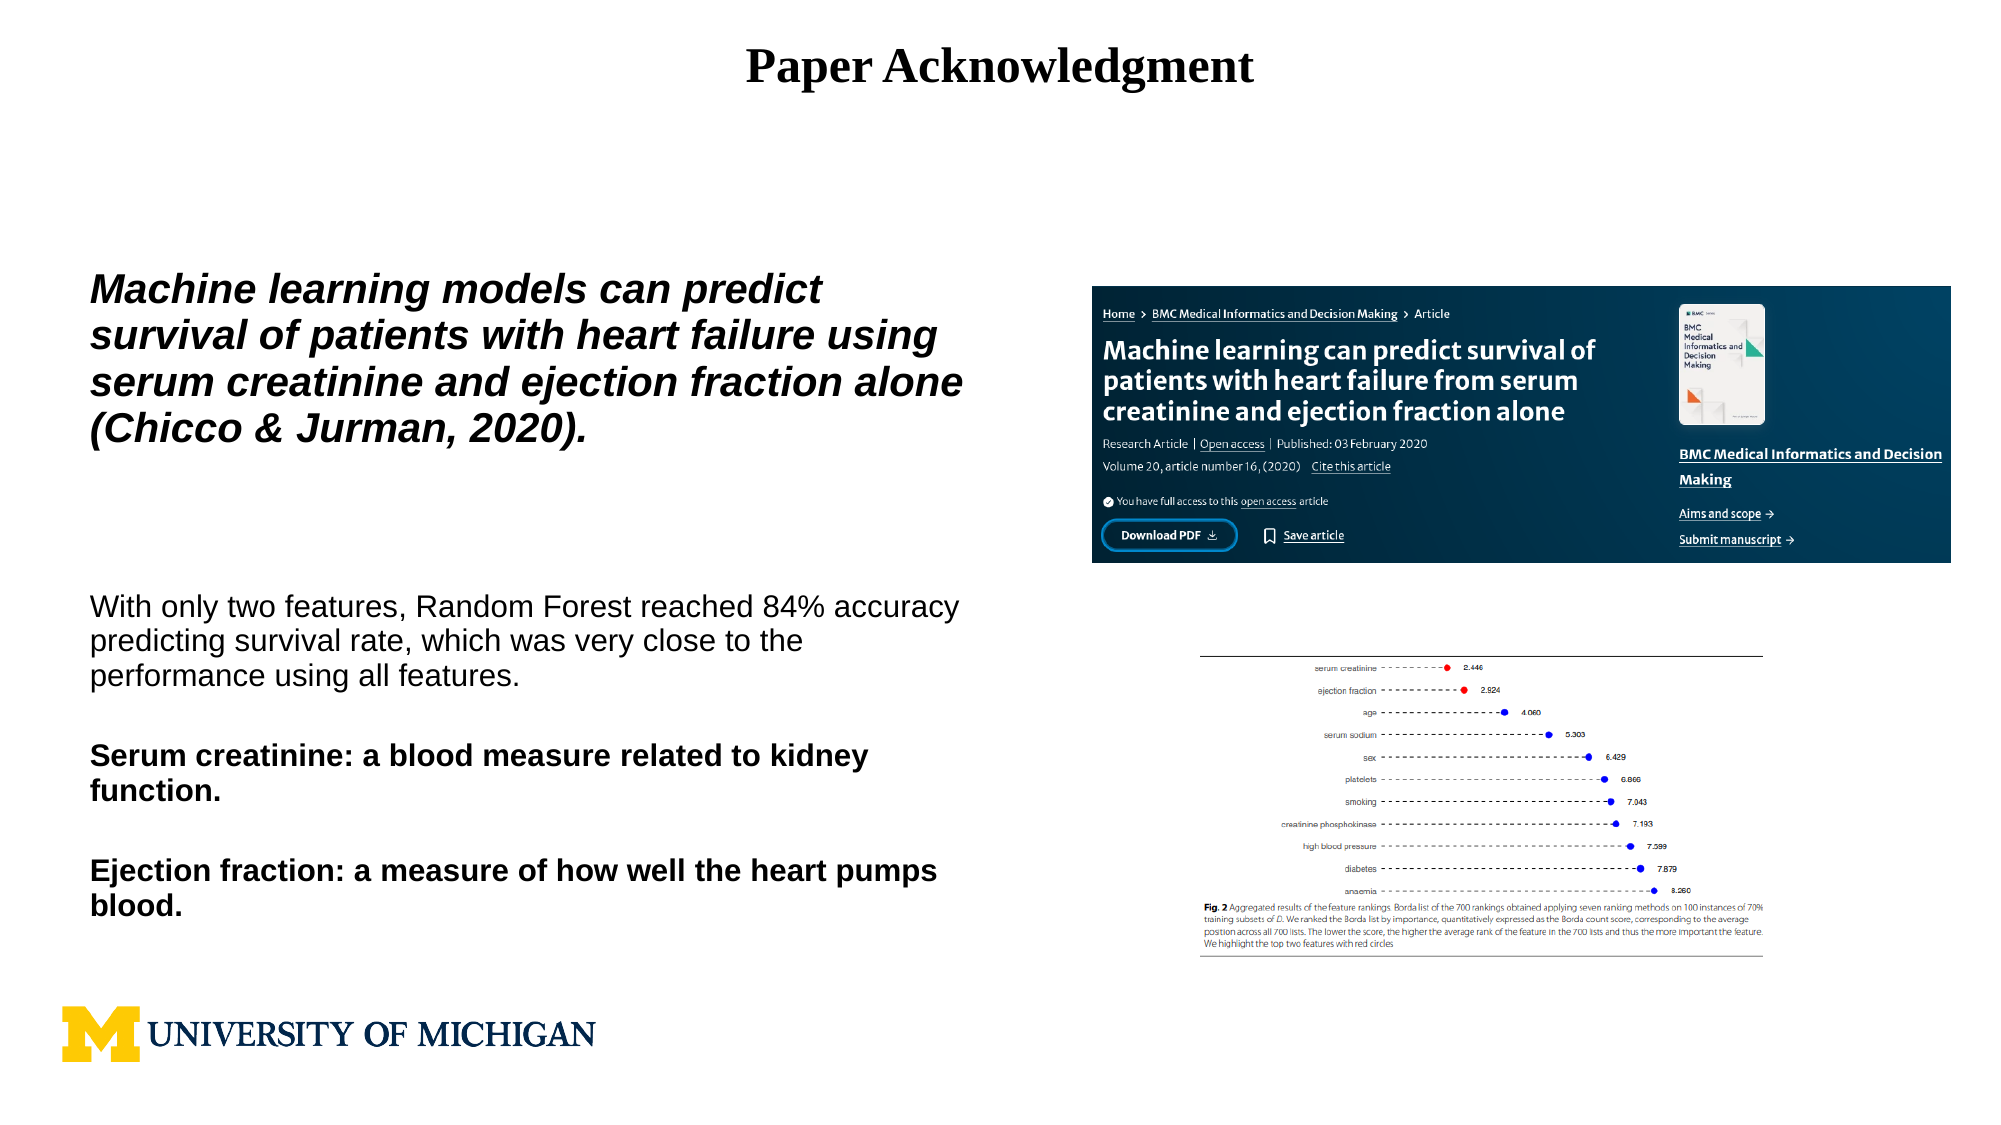

Paper Acknowledgment
Machine learning models can predict survival of patients with heart failure using serum creatinine and ejection fraction alone (Chicco & Jurman, 2020).
With only two features, Random Forest reached 84% accuracy predicting survival rate, which was very close to the performance using all features.
Serum creatinine: a blood measure related to kidney function.
Ejection fraction: a measure of how well the heart pumps blood.